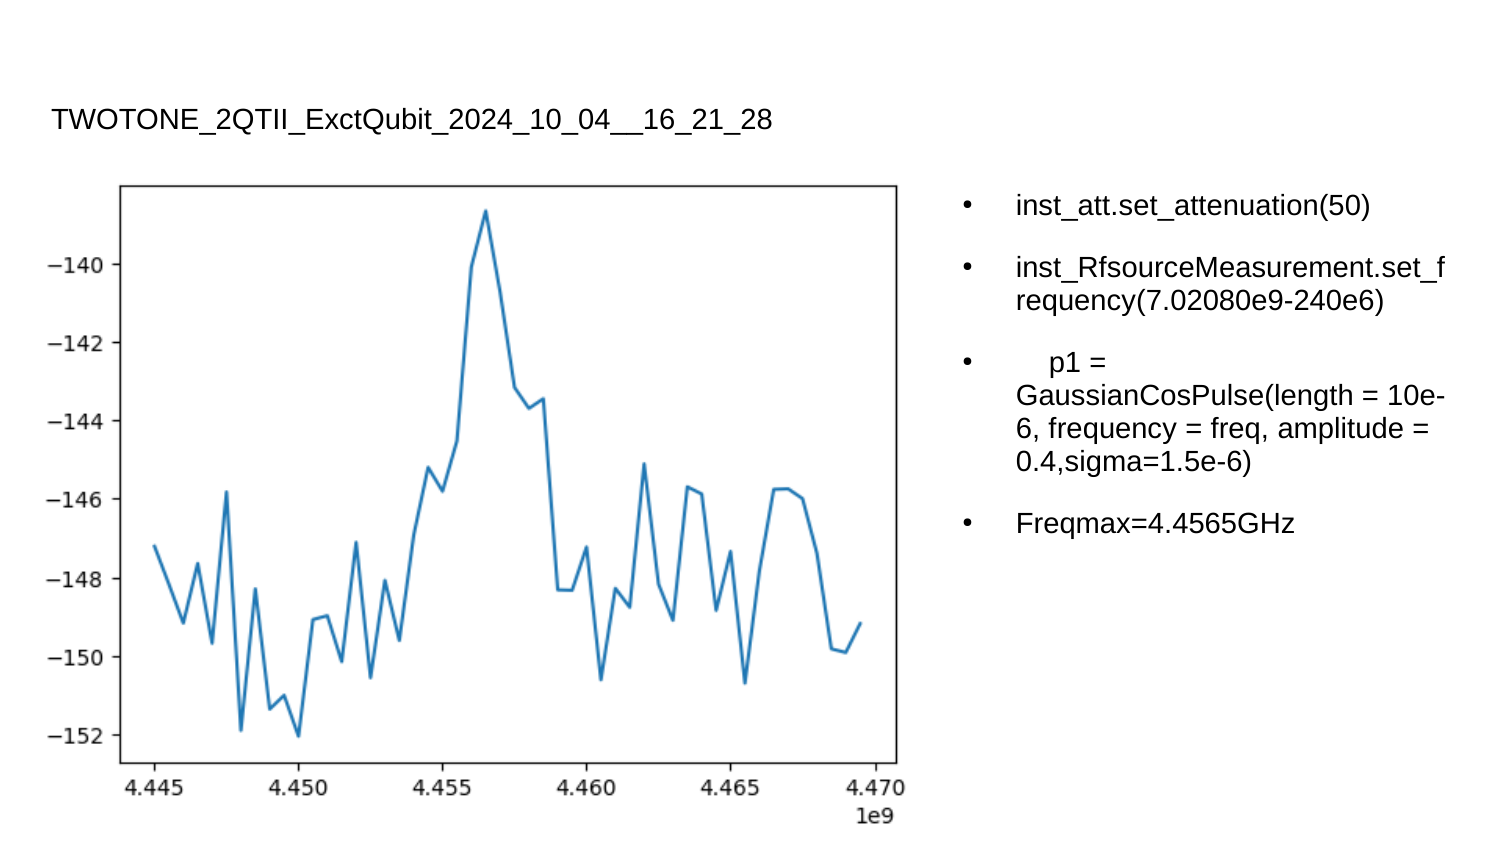

# TWOTONE_2QTII_ExctQubit_2024_10_04__16_21_28
inst_att.set_attenuation(50)
inst_RfsourceMeasurement.set_frequency(7.02080e9-240e6)
 p1 = GaussianCosPulse(length = 10e-6, frequency = freq, amplitude = 0.4,sigma=1.5e-6)
Freqmax=4.4565GHz